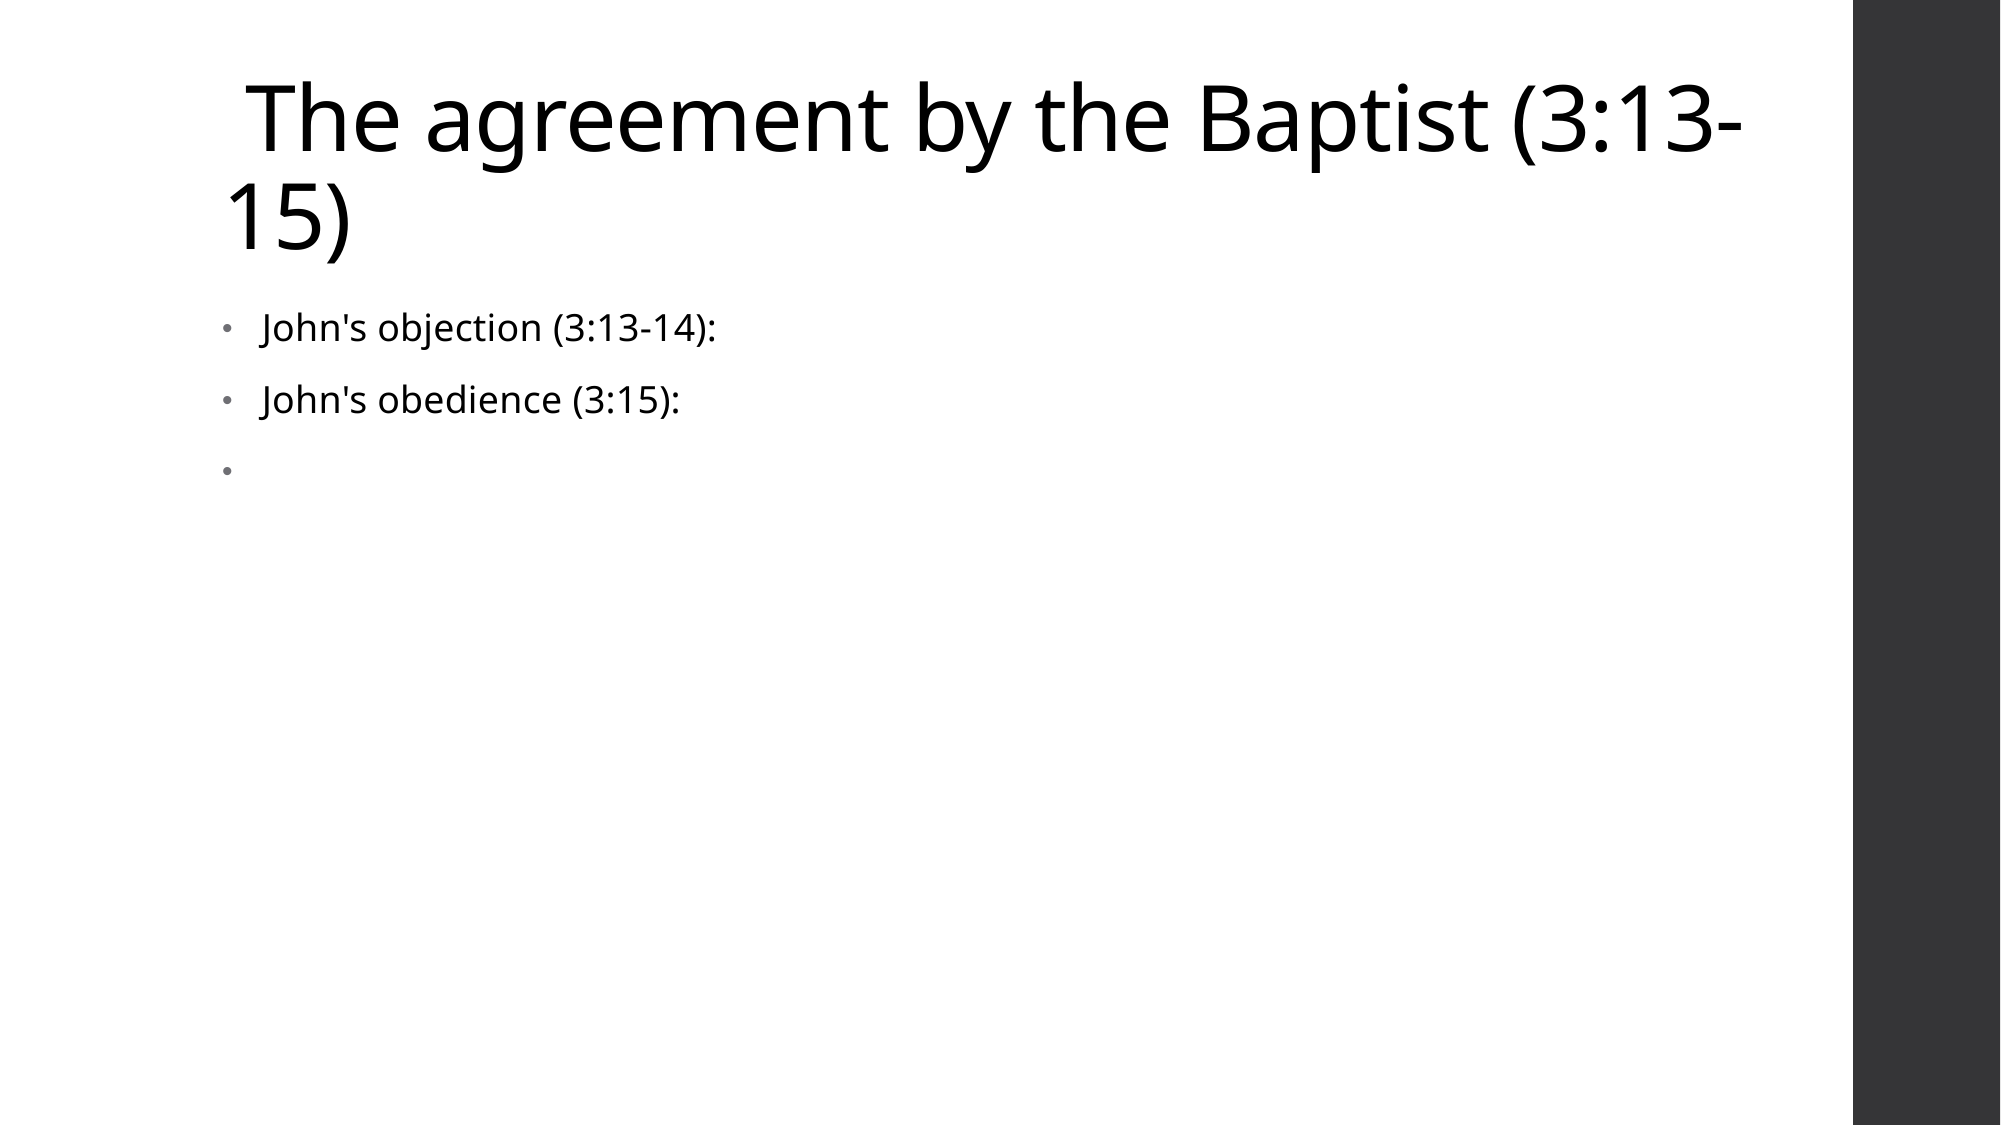

# The agreement by the Baptist (3:13-15)
 John's objection (3:13-14):
 John's obedience (3:15):